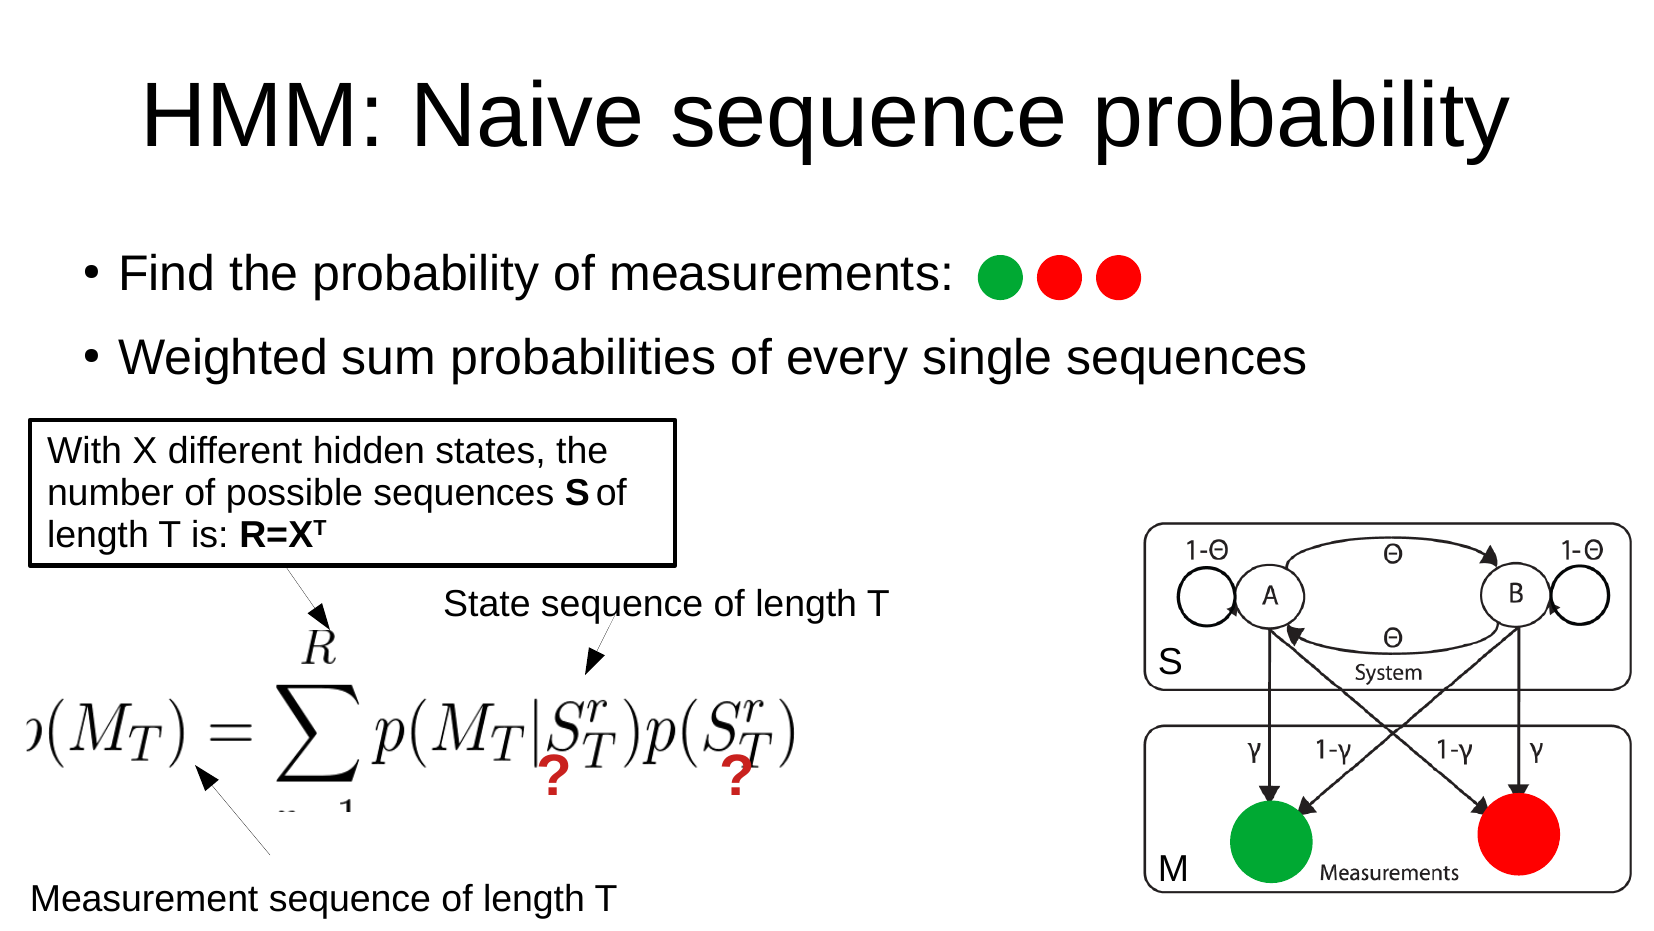

# HMM: Naive sequence probability
Find the probability of measurements:
Weighted sum probabilities of every single sequences
With X different hidden states, the number of possible sequences S of length T is: R=XT
State sequence of length T
S
?
?
M
Measurement sequence of length T